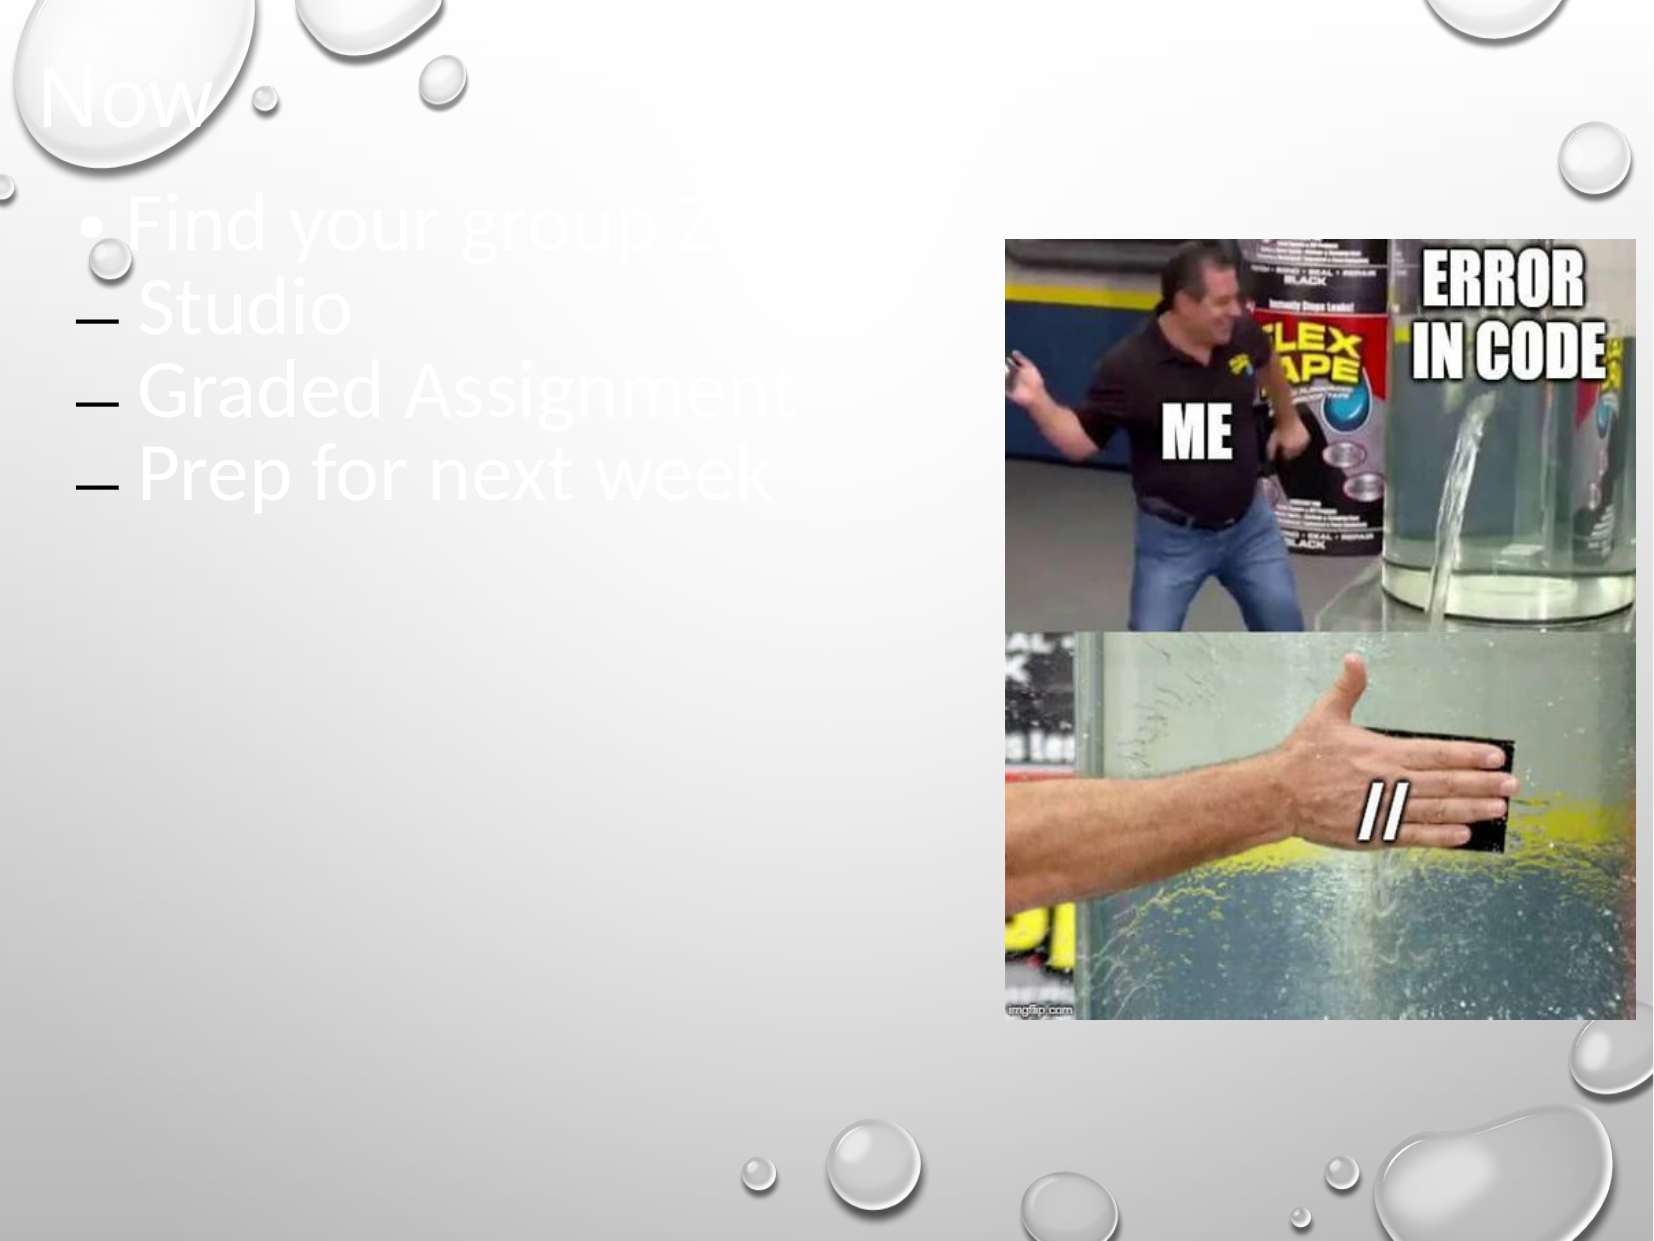

Now
 Find your group Zoom
 Studio
 Graded Assignment
 Prep for next week